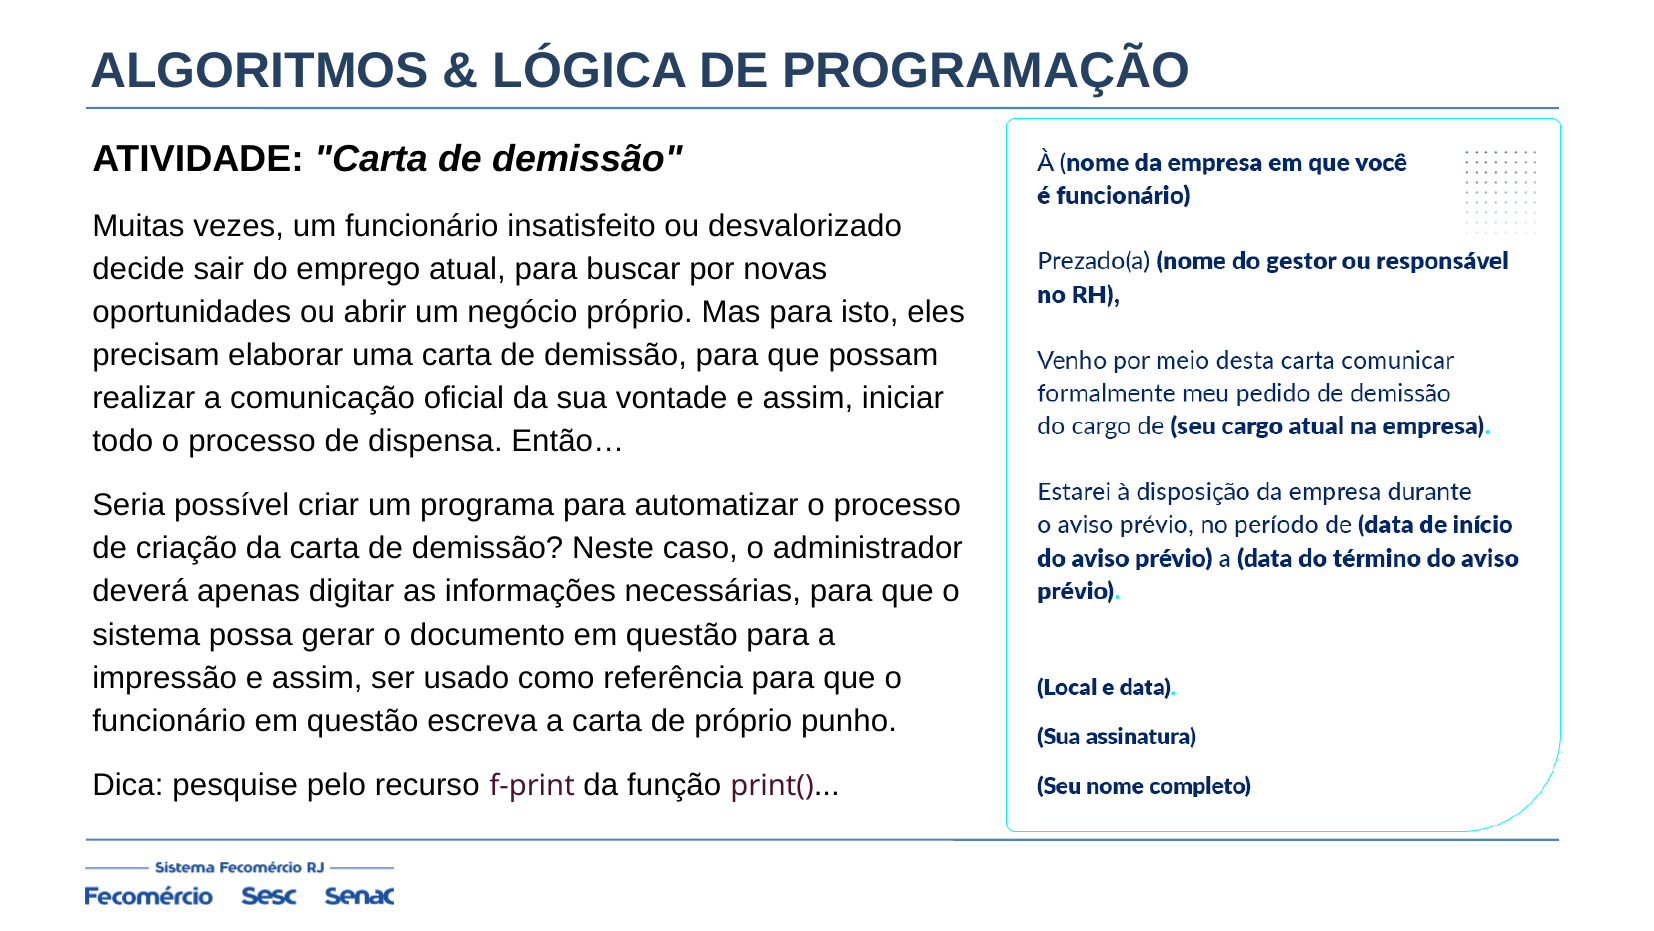

ALGORITMOS & LÓGICA DE PROGRAMAÇÃO
ATIVIDADE: "Carta de demissão"
Muitas vezes, um funcionário insatisfeito ou desvalorizado decide sair do emprego atual, para buscar por novas oportunidades ou abrir um negócio próprio. Mas para isto, eles precisam elaborar uma carta de demissão, para que possam realizar a comunicação oficial da sua vontade e assim, iniciar todo o processo de dispensa. Então…
Seria possível criar um programa para automatizar o processo de criação da carta de demissão? Neste caso, o administrador deverá apenas digitar as informações necessárias, para que o sistema possa gerar o documento em questão para a impressão e assim, ser usado como referência para que o funcionário em questão escreva a carta de próprio punho.
Dica: pesquise pelo recurso f-print da função print()...